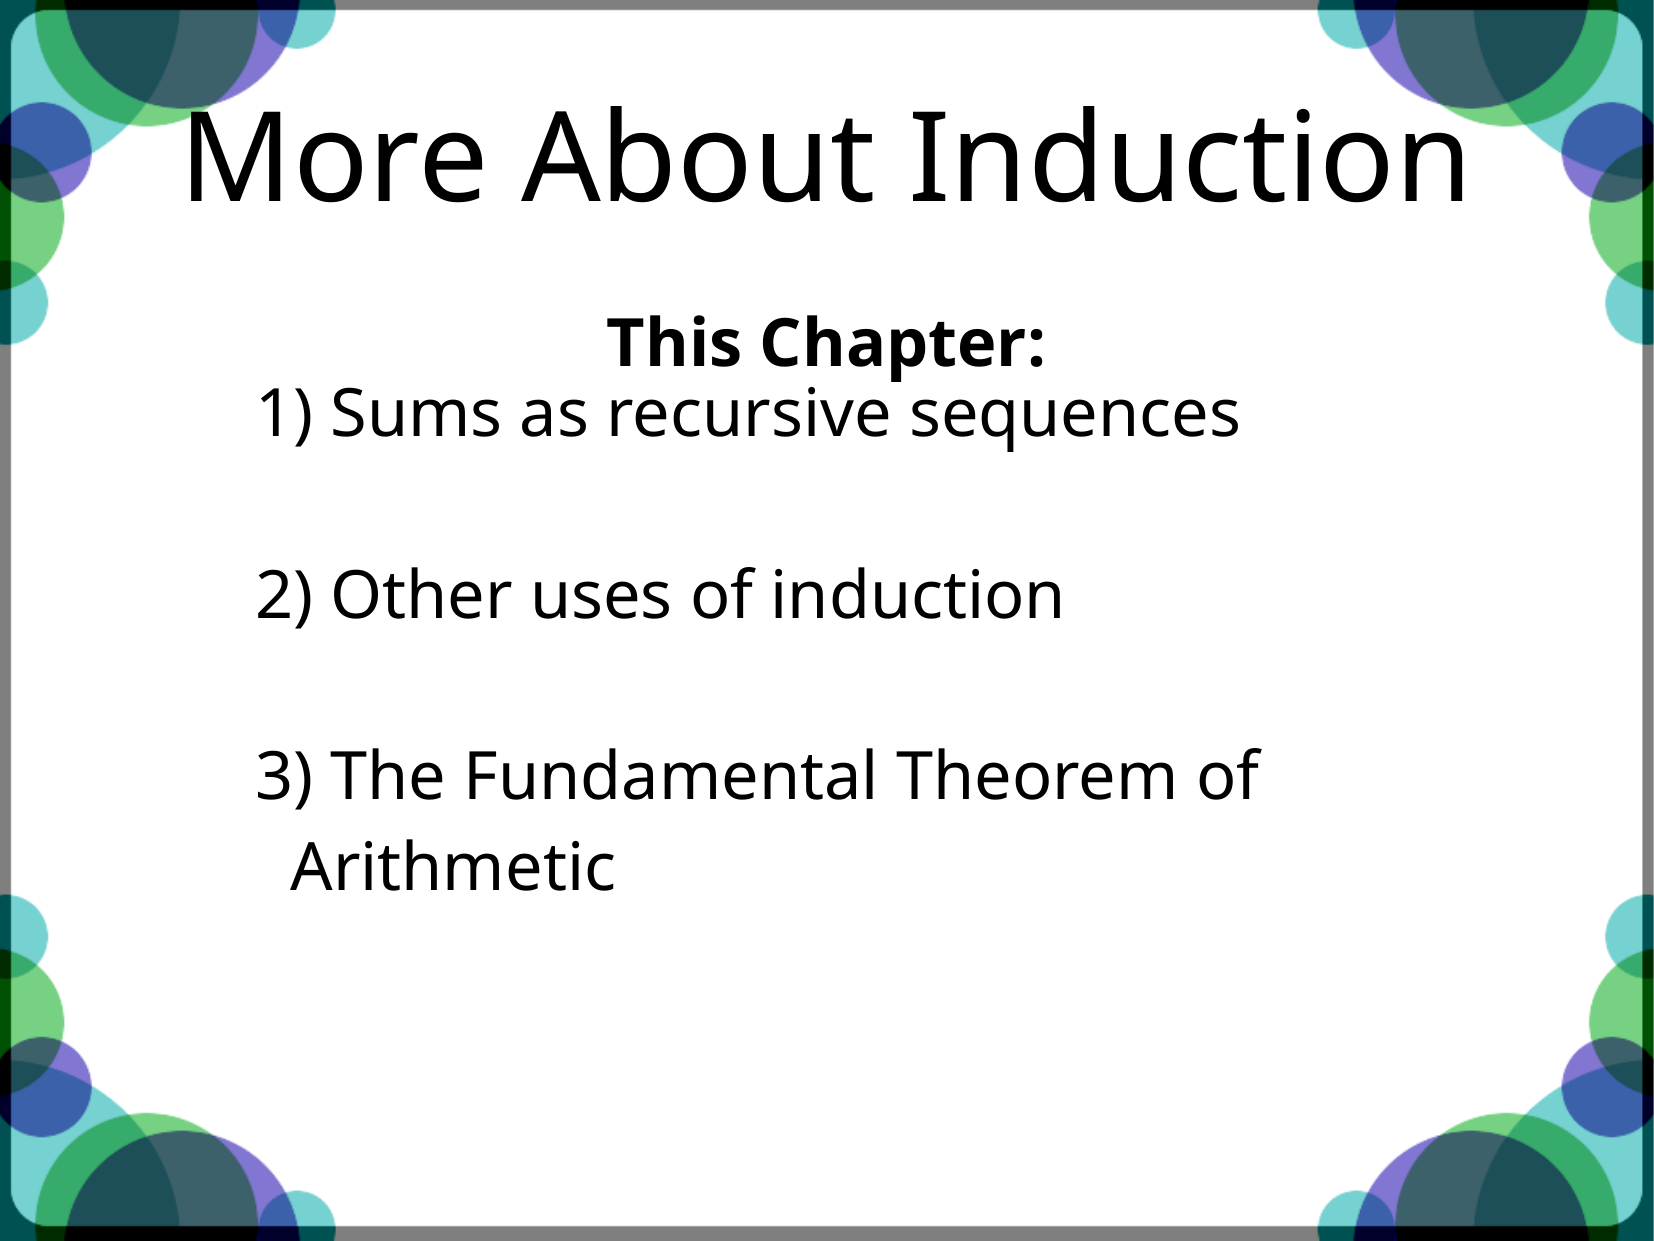

# More About Induction
This Chapter:
 Sums as recursive sequences
 Other uses of induction
 The Fundamental Theorem of Arithmetic